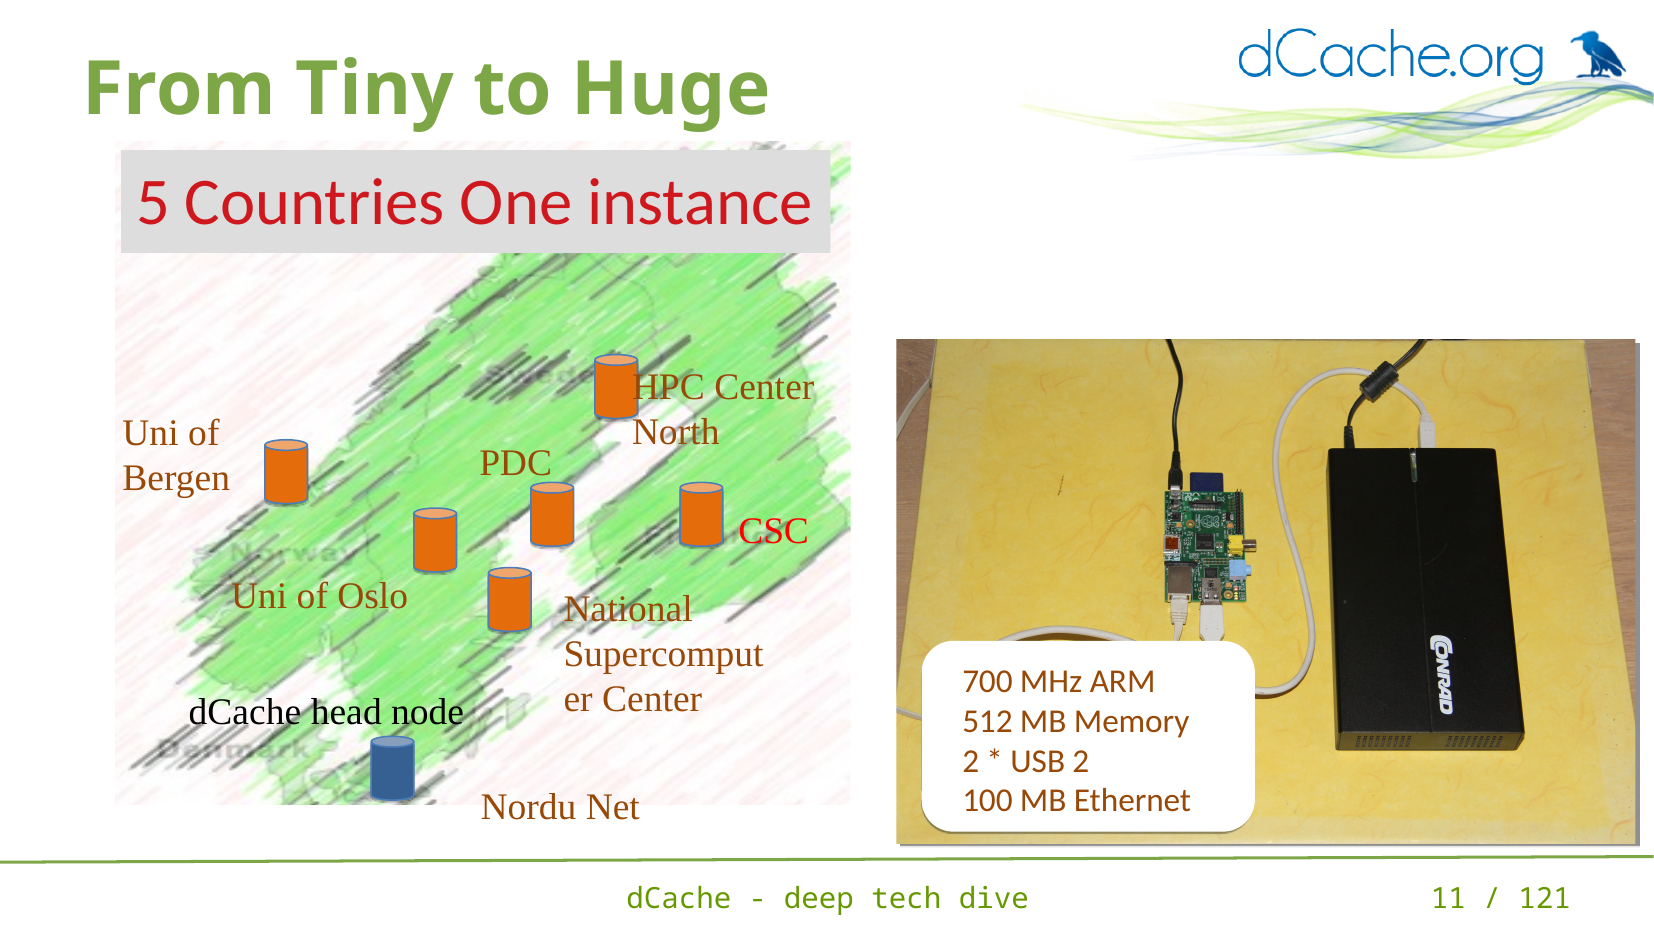

# From Tiny to Huge
5 Countries One instance
HPC Center North
Uni of Bergen
PDC
CSC
Uni of Oslo
National Supercomputer Center
700 MHz ARM
512 MB Memory
2 * USB 2
100 MB Ethernet
dCache head node
Nordu Net
dCache - deep tech dive
11